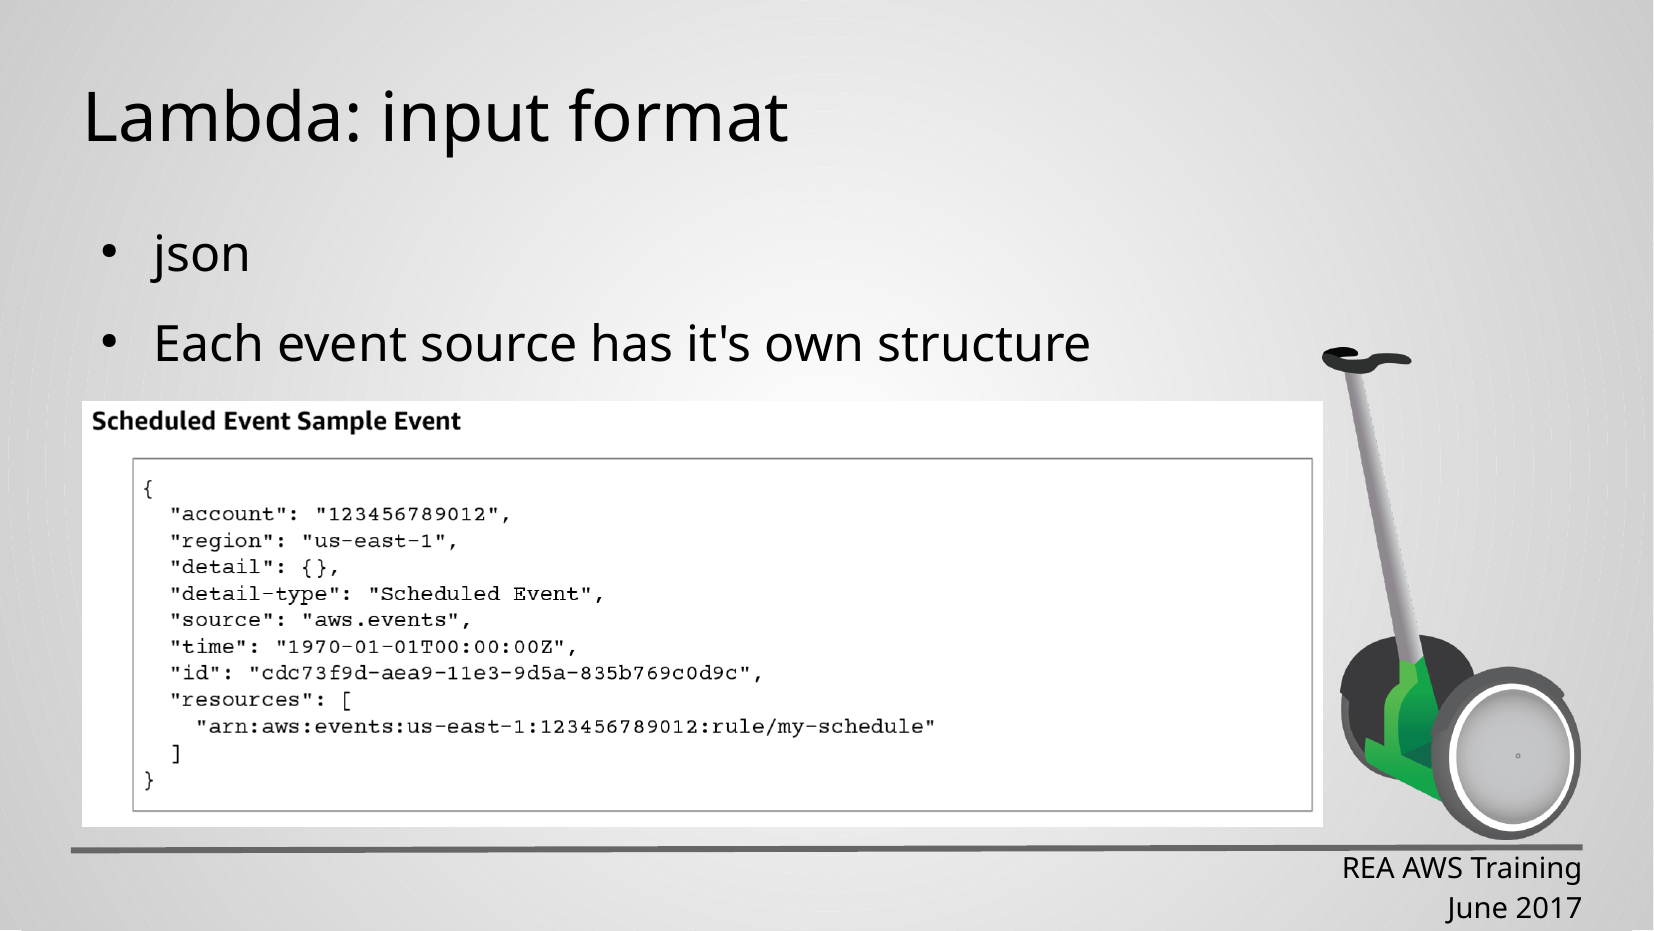

# Lambda: input format
json
Each event source has it's own structure